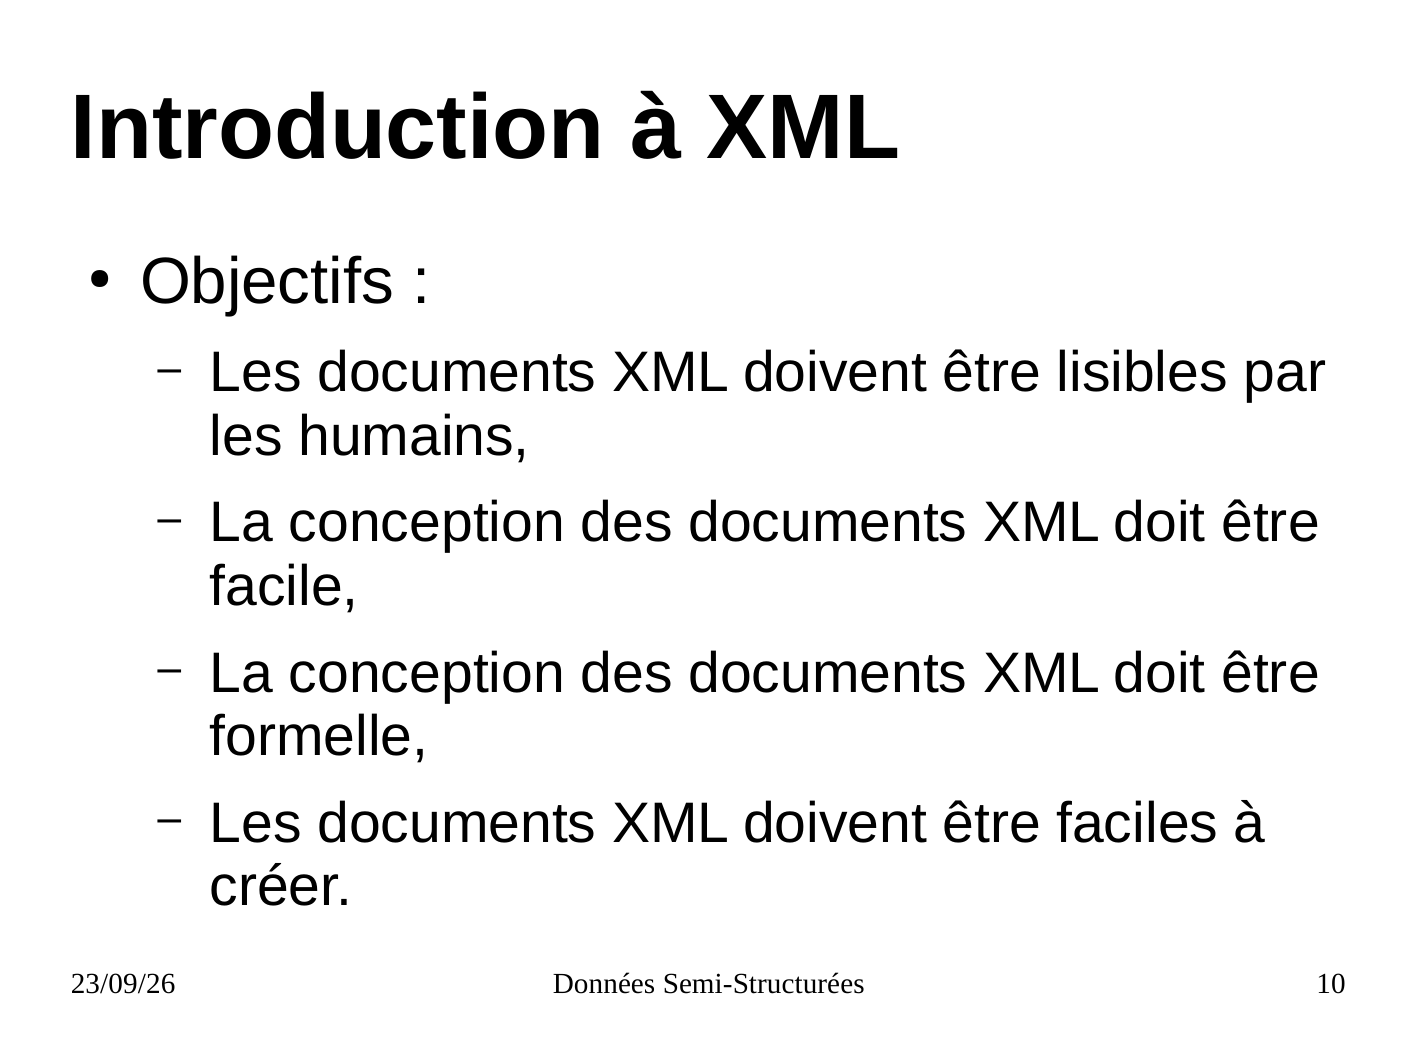

# Introduction à XML
Objectifs :
Les documents XML doivent être lisibles par les humains,
La conception des documents XML doit être facile,
La conception des documents XML doit être formelle,
Les documents XML doivent être faciles à créer.
Données Semi-Structurées
10